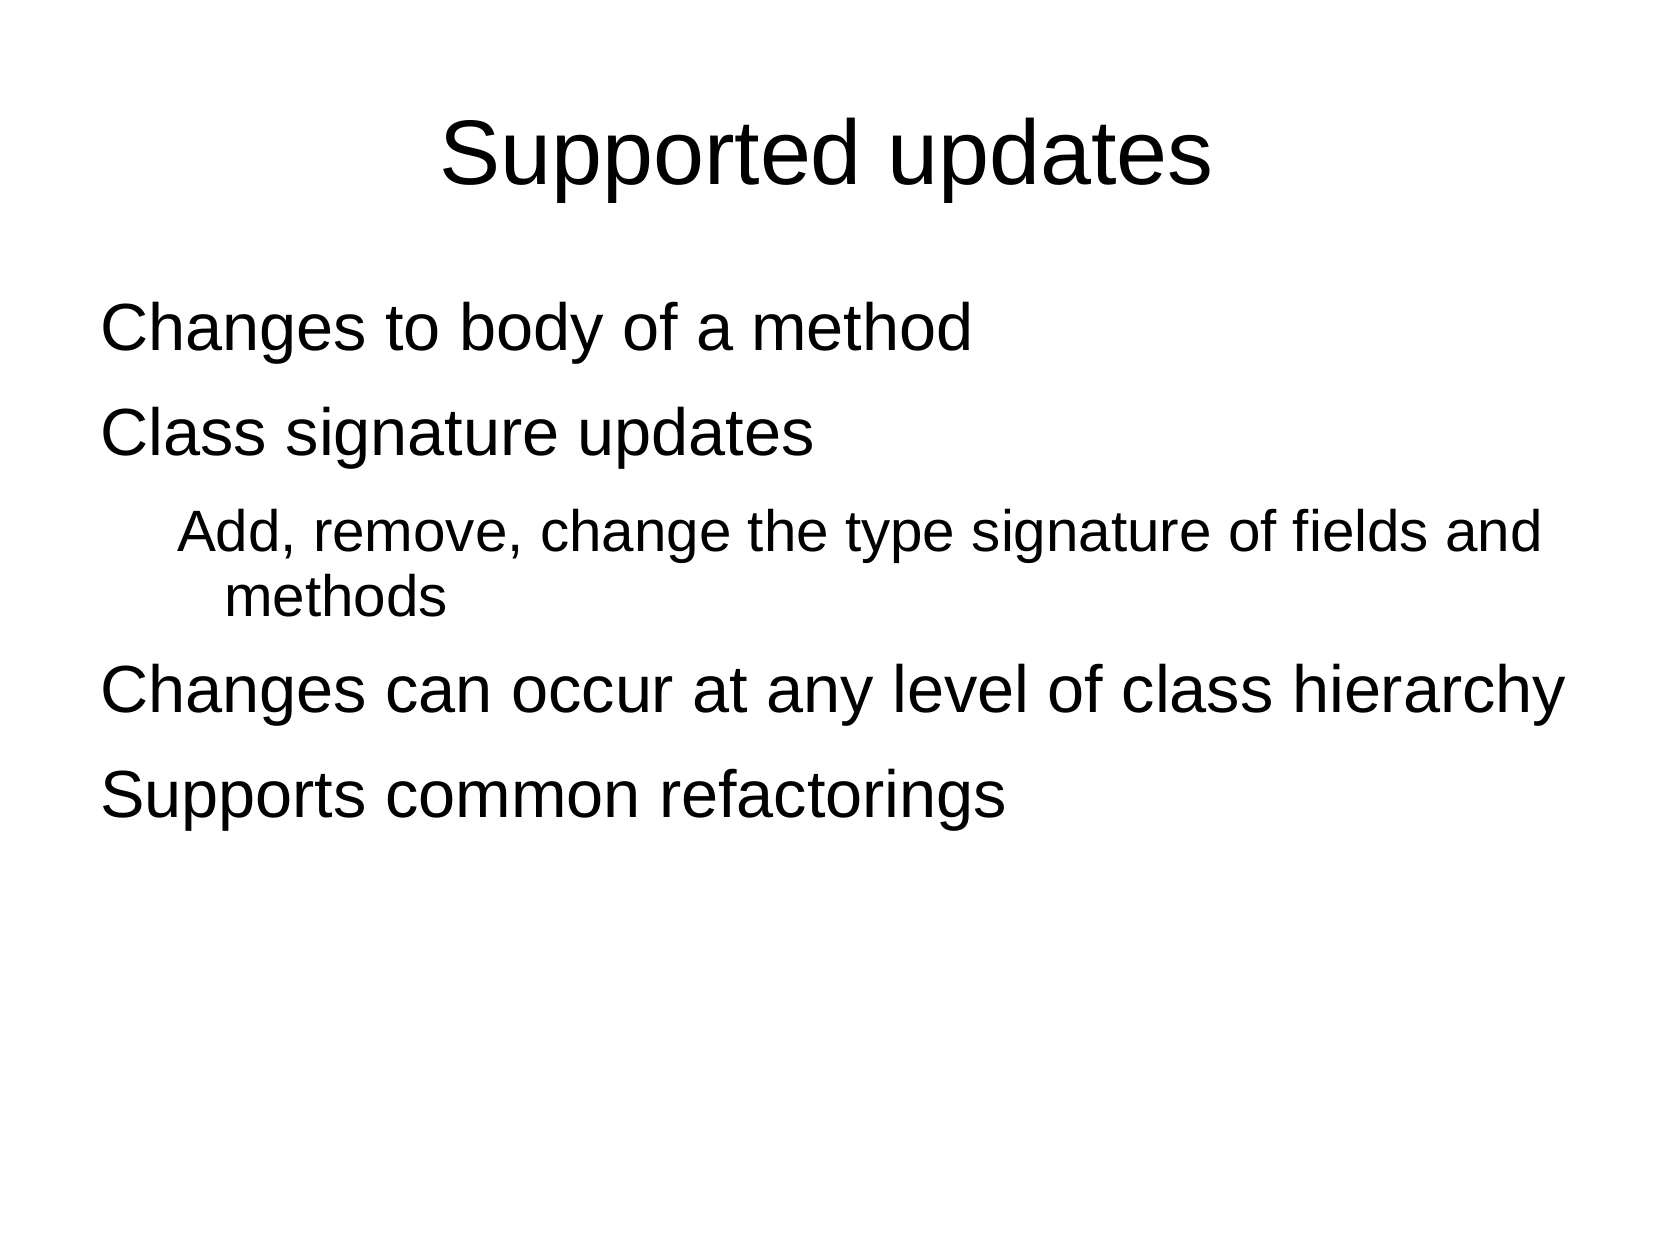

# Supported updates
Changes to body of a method
Class signature updates
Add, remove, change the type signature of fields and methods
Changes can occur at any level of class hierarchy
Supports common refactorings